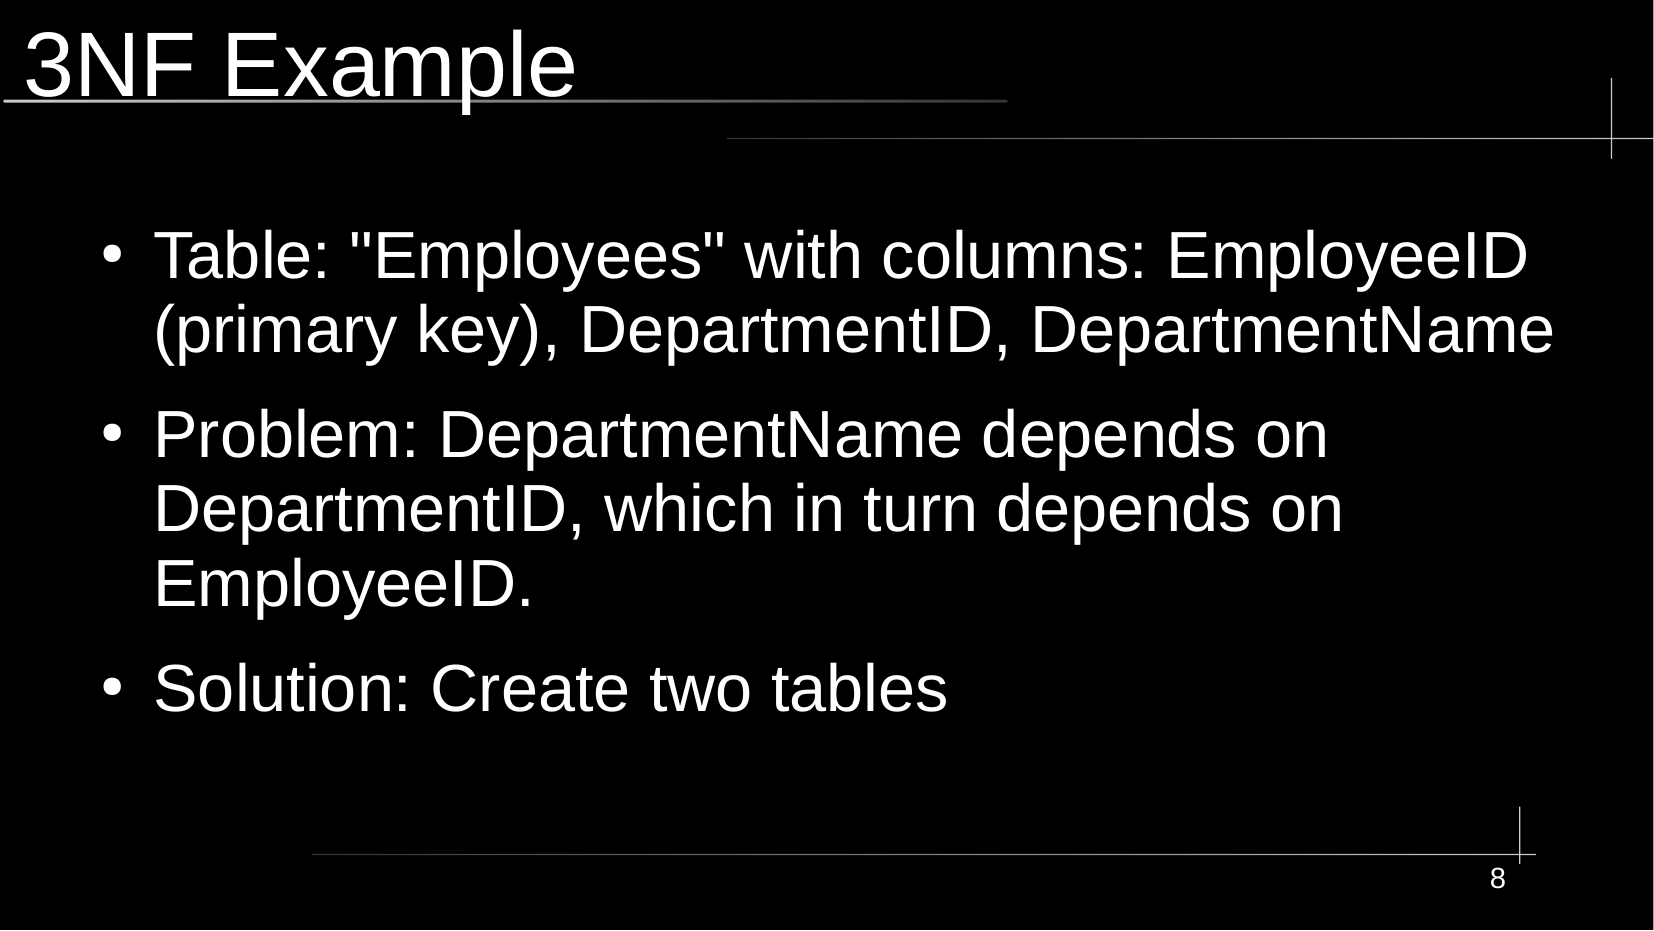

# 3NF Example
Table: "Employees" with columns: EmployeeID (primary key), DepartmentID, DepartmentName
Problem: DepartmentName depends on DepartmentID, which in turn depends on EmployeeID.
Solution: Create two tables
8